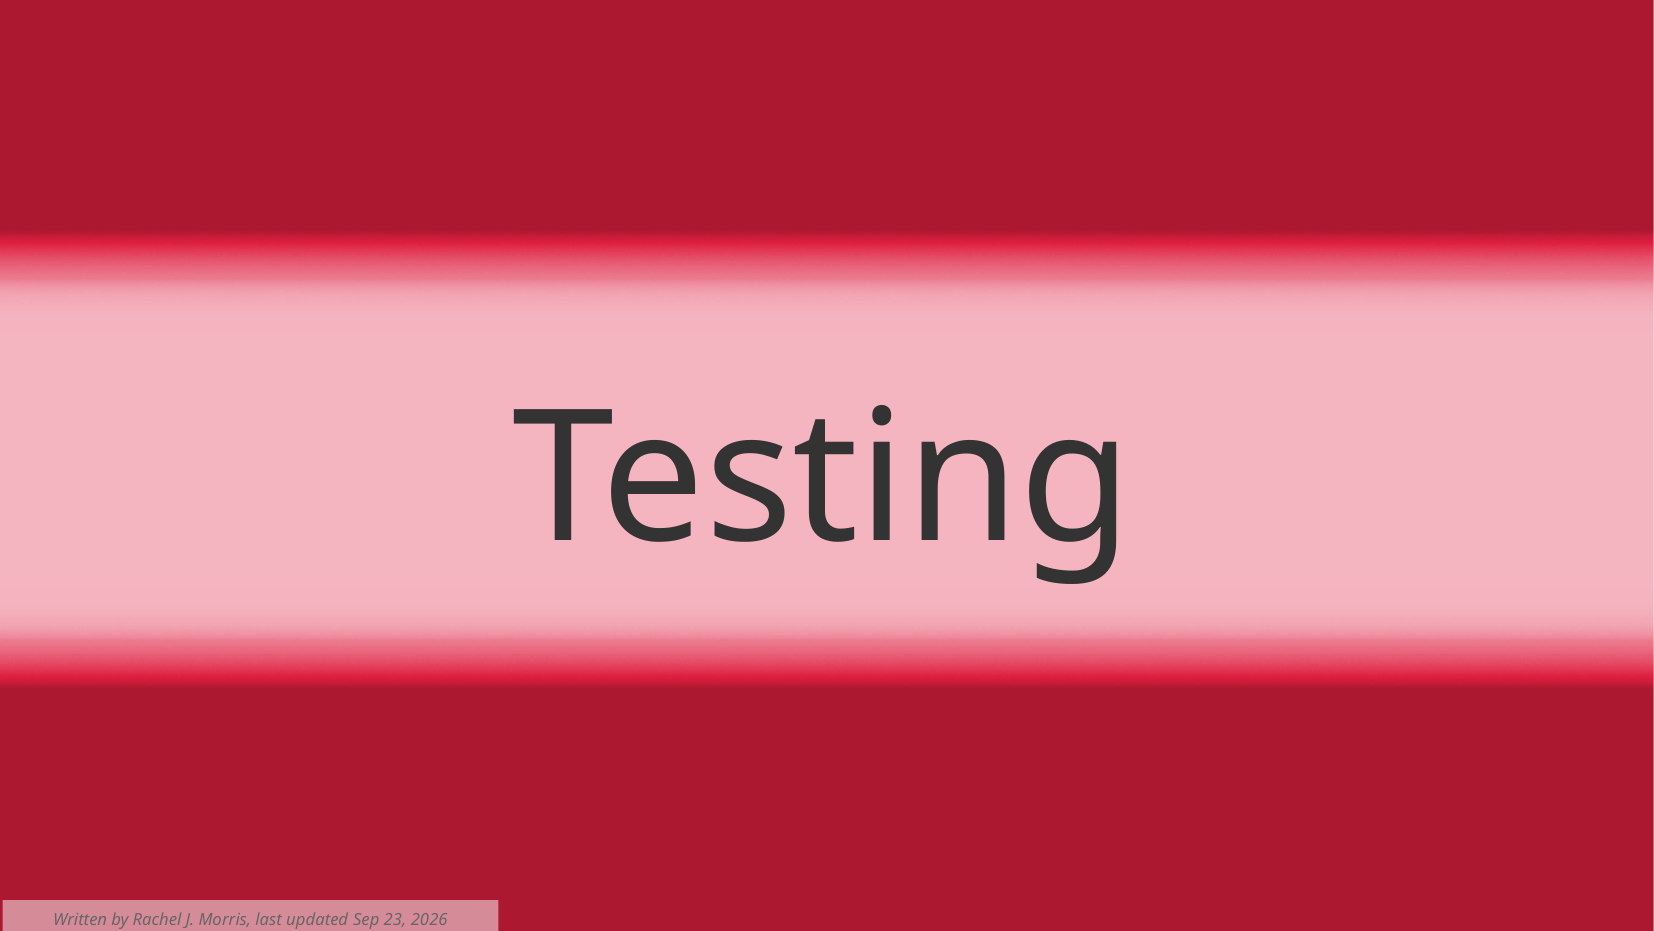

# Testing
Written by Rachel J. Morris, last updated